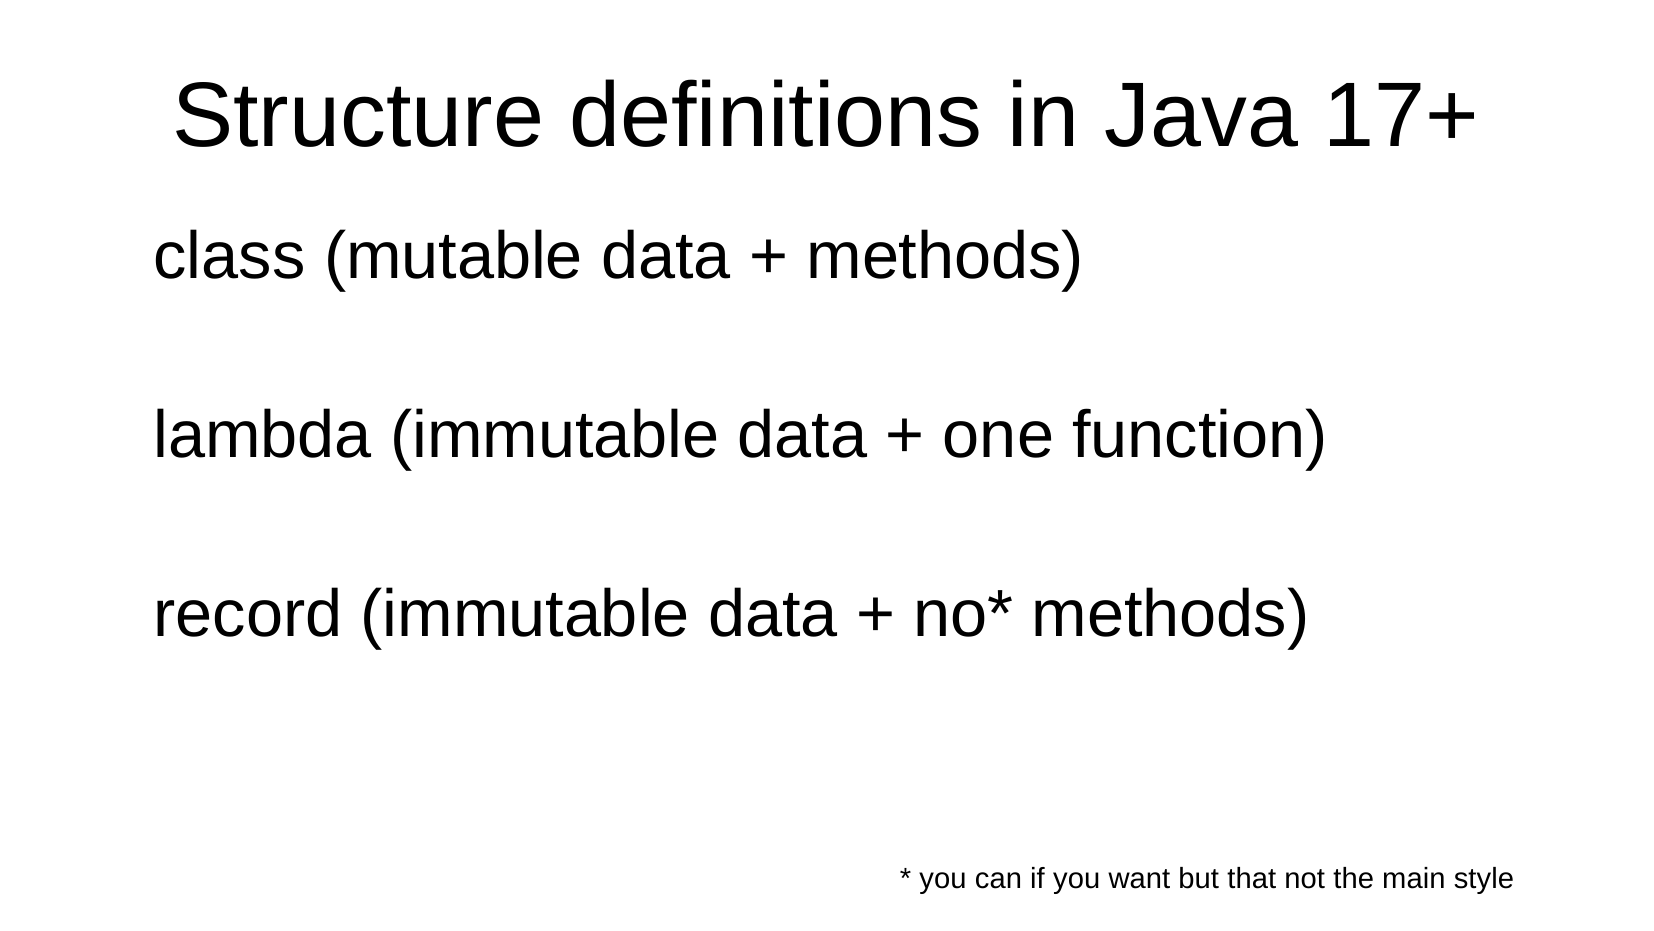

# Structure definitions in Java 17+
class (mutable data + methods)
lambda (immutable data + one function)
record (immutable data + no* methods)
* you can if you want but that not the main style